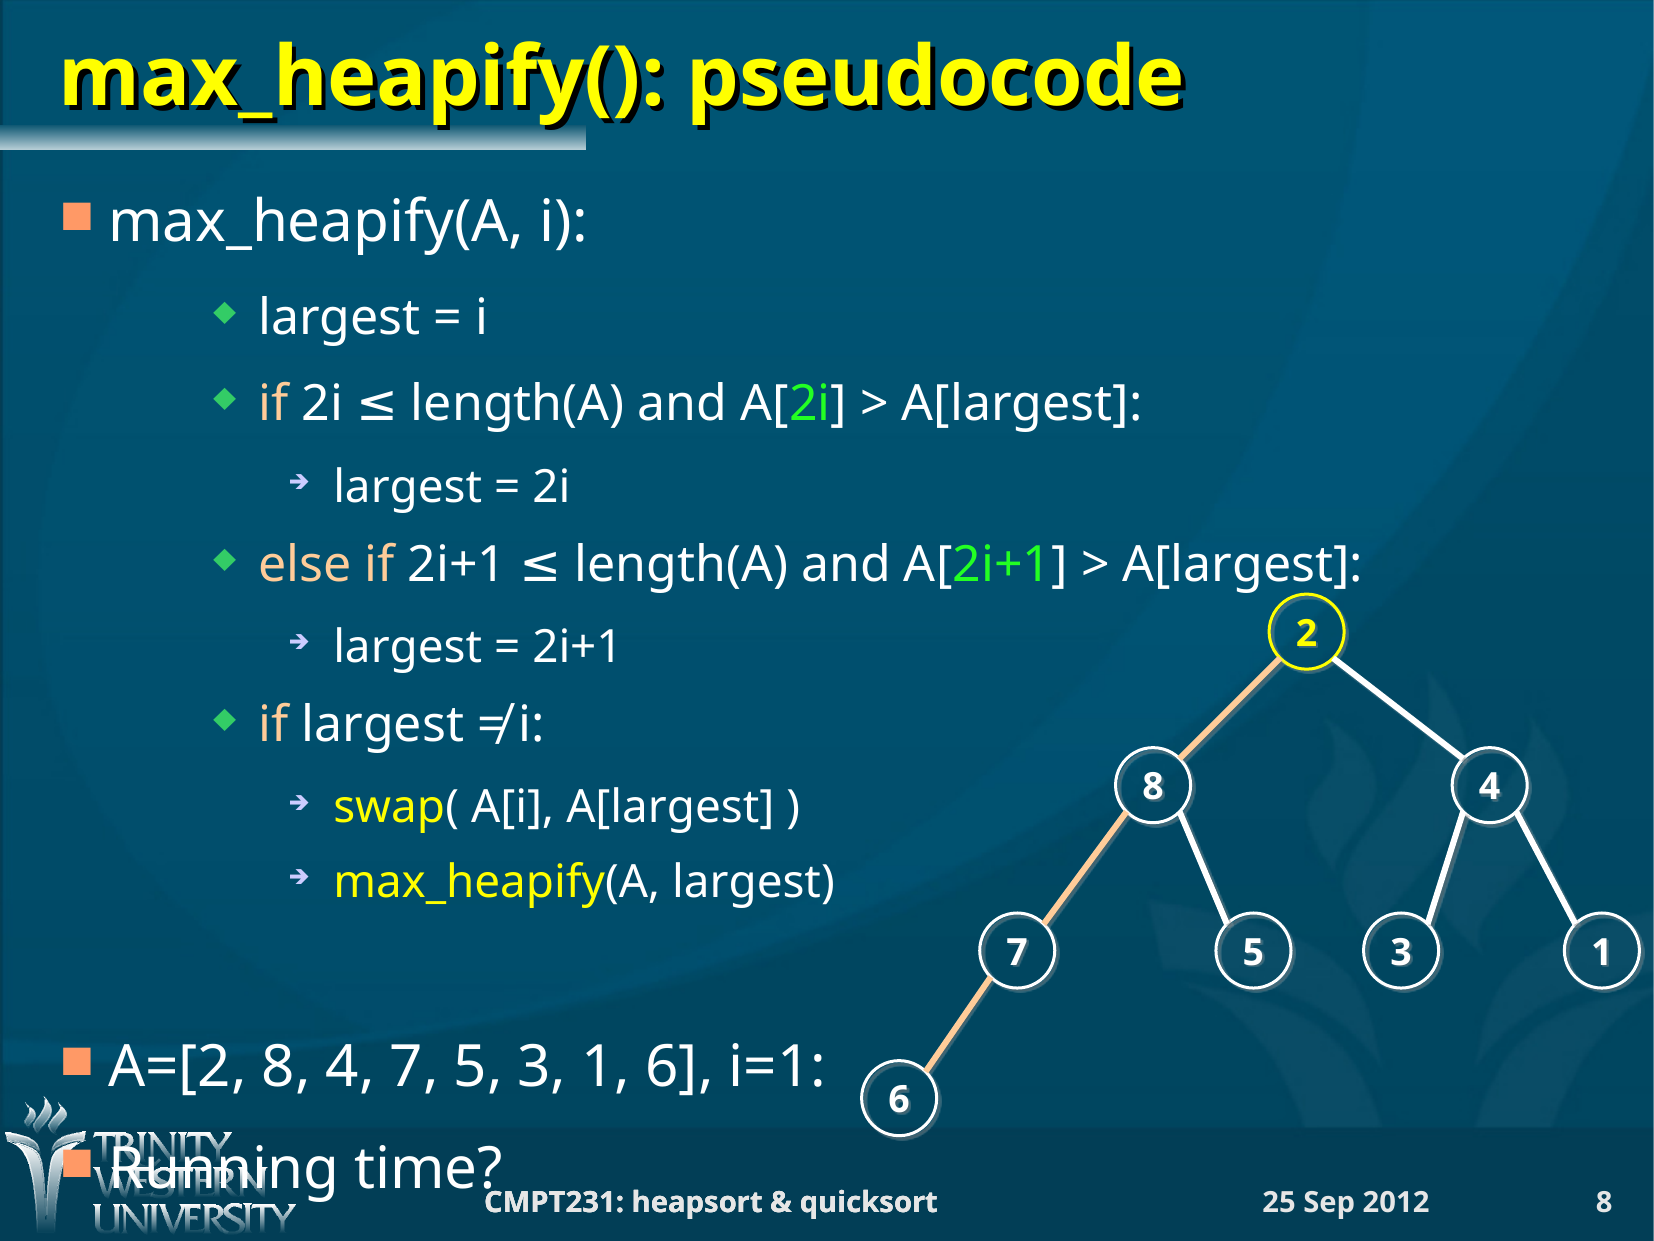

# max_heapify(): pseudocode
max_heapify(A, i):
largest = i
if 2i ≤ length(A) and A[2i] > A[largest]:
largest = 2i
else if 2i+1 ≤ length(A) and A[2i+1] > A[largest]:
largest = 2i+1
if largest ≠ i:
swap( A[i], A[largest] )
max_heapify(A, largest)
A=[2, 8, 4, 7, 5, 3, 1, 6], i=1:
Running time?
2
8
4
7
5
3
1
6
CMPT231: heapsort & quicksort
25 Sep 2012
8